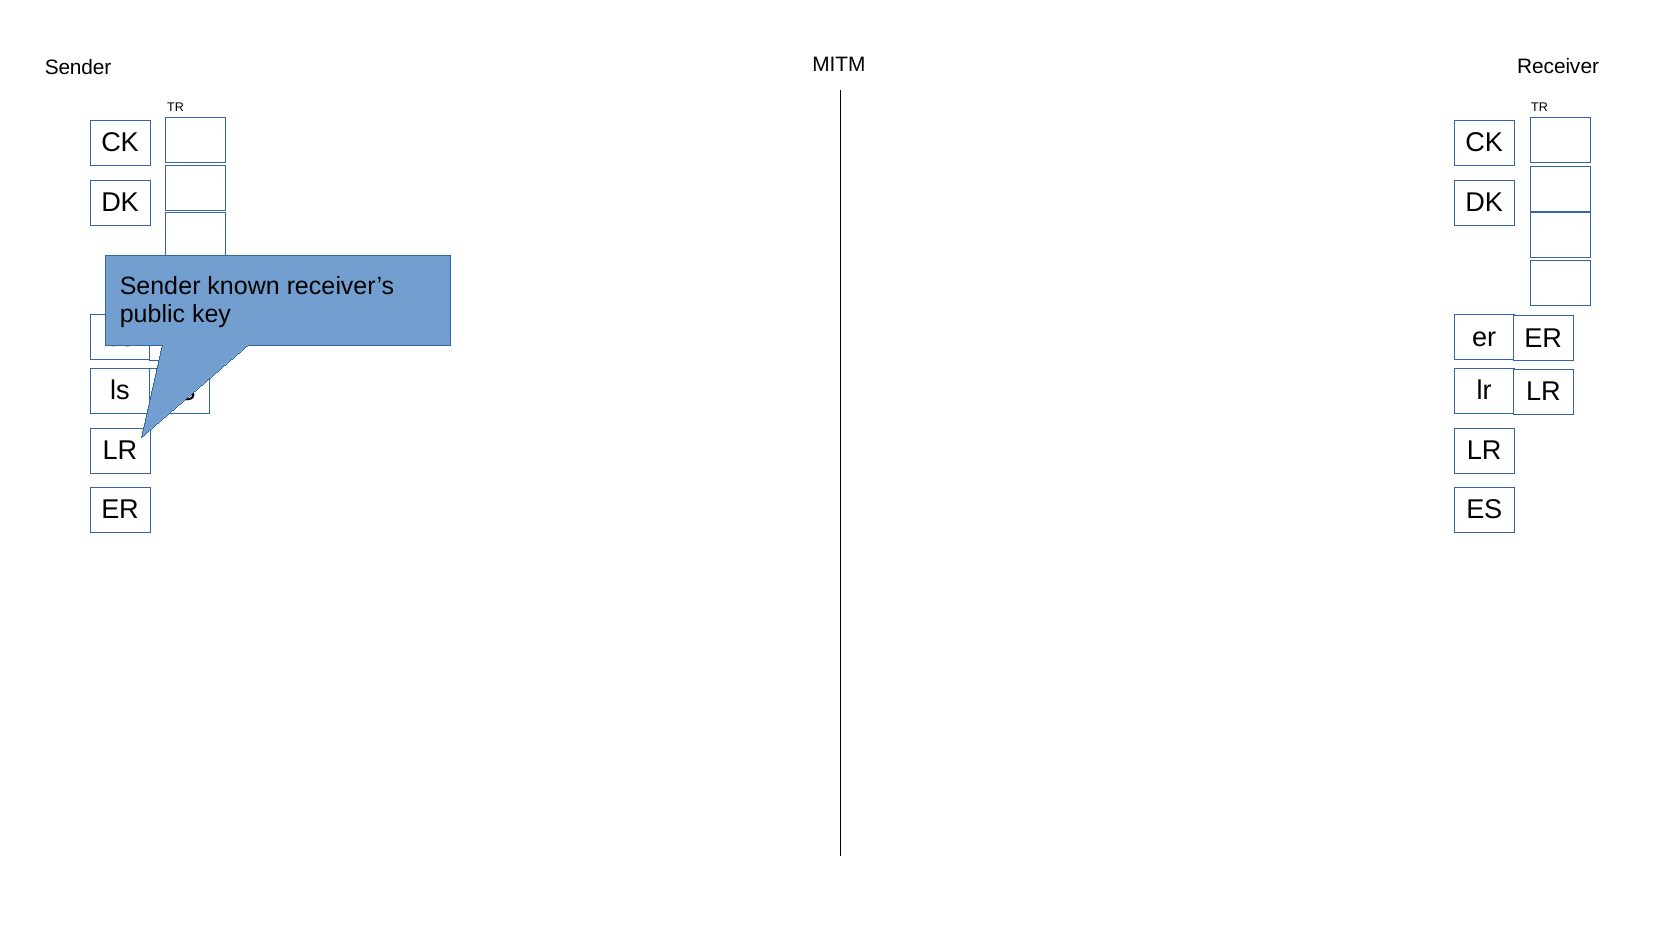

MITM
Receiver
Sender
TR
TR
CK
CK
CK
CK
DK
DK
DK
DK
Sender known receiver’s
public key
CK
es
CK
er
ES
ER
CK
ls
CK
lr
LS
LR
LR
LR
ER
ES